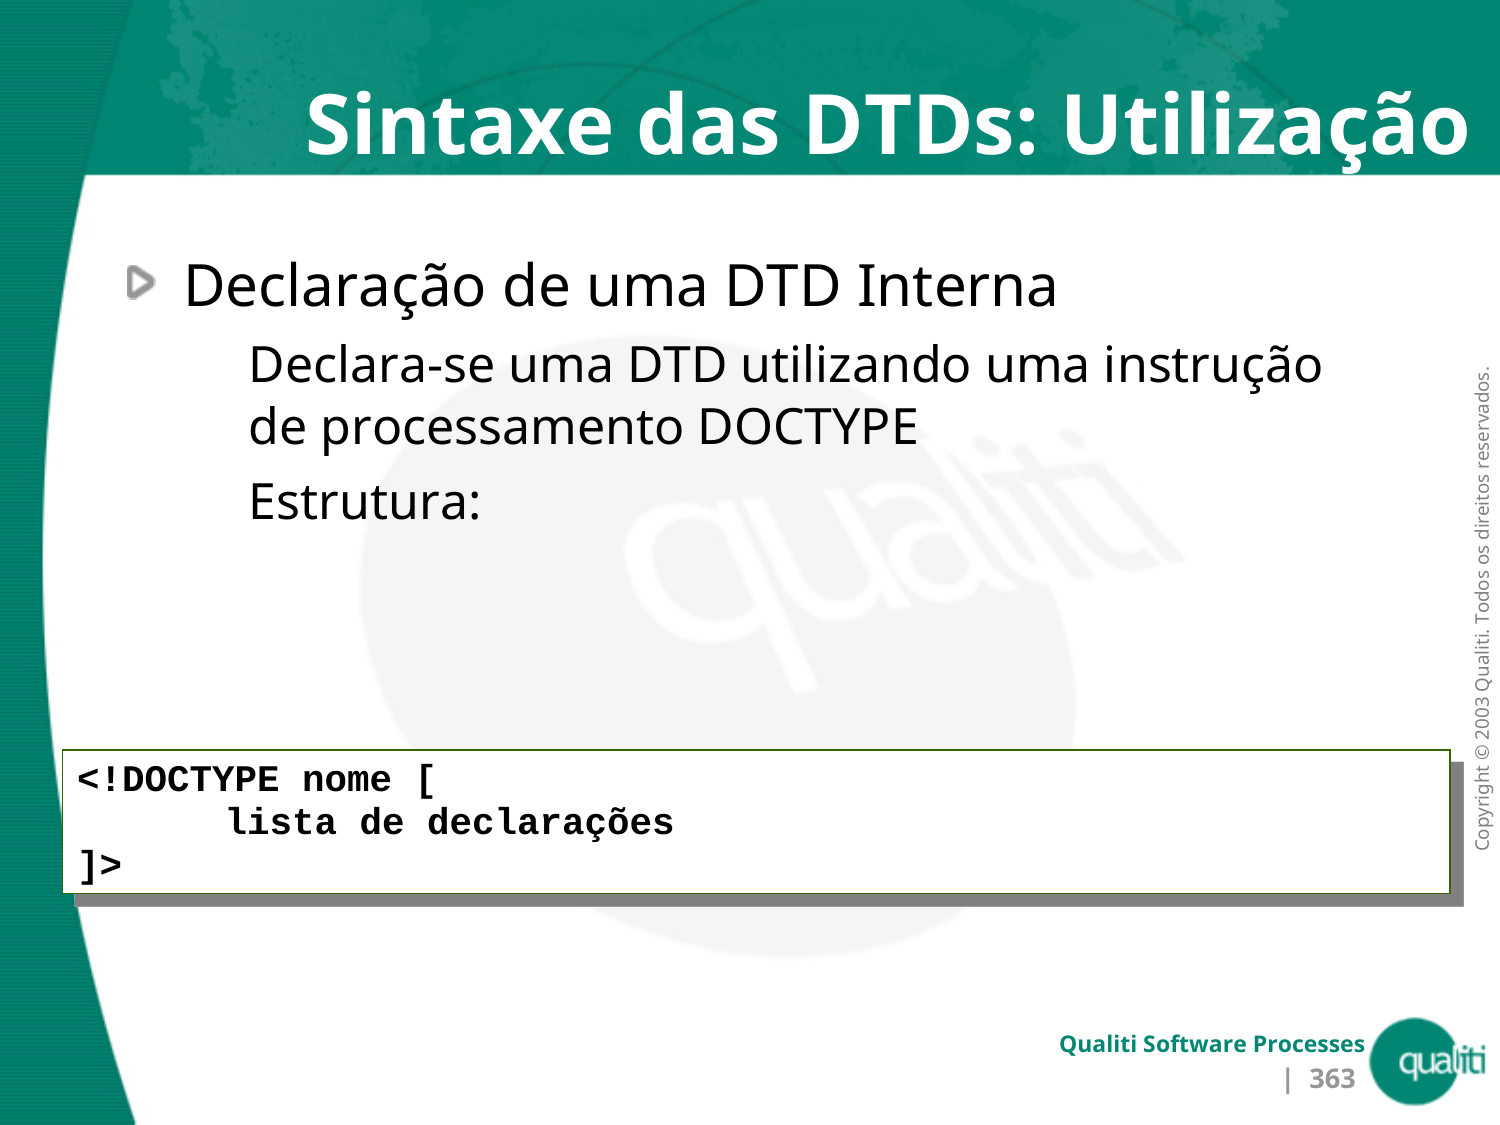

# Sintaxe das DTDs: Utilização
Declaração de uma DTD Interna
Declara-se uma DTD utilizando uma instrução de processamento DOCTYPE
Estrutura:
<!DOCTYPE nome [
		lista de declarações
]>